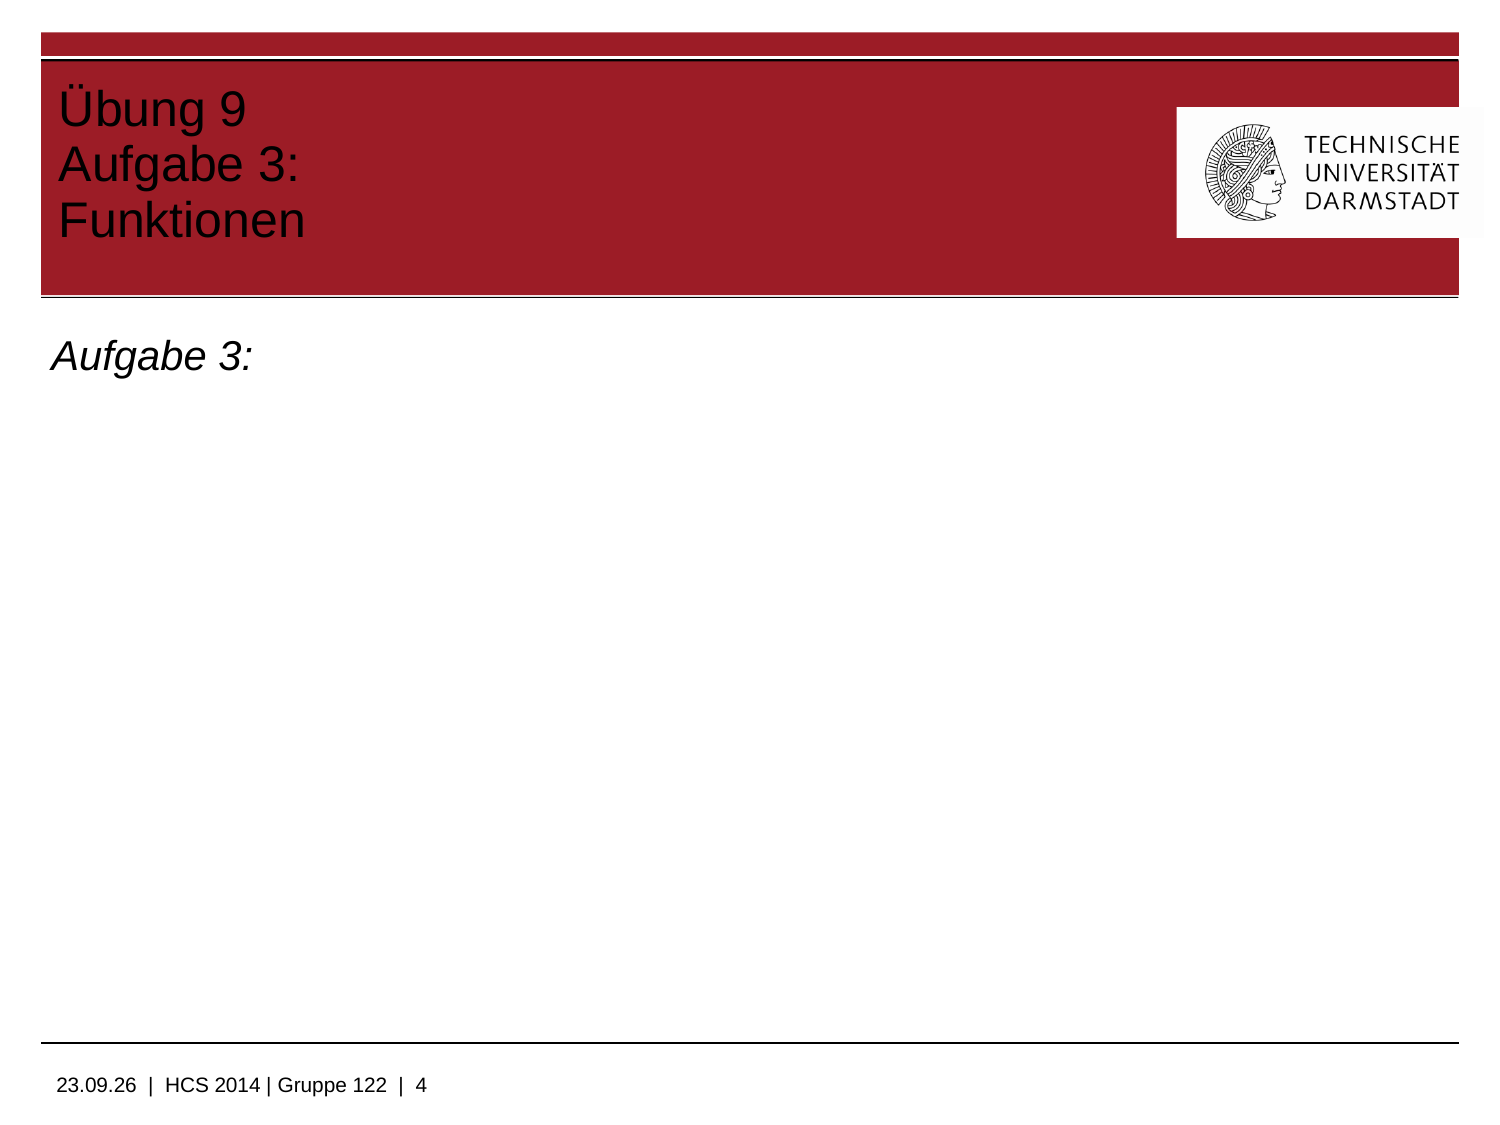

# Übung 9 Aufgabe 3: Funktionen
Aufgabe 3: